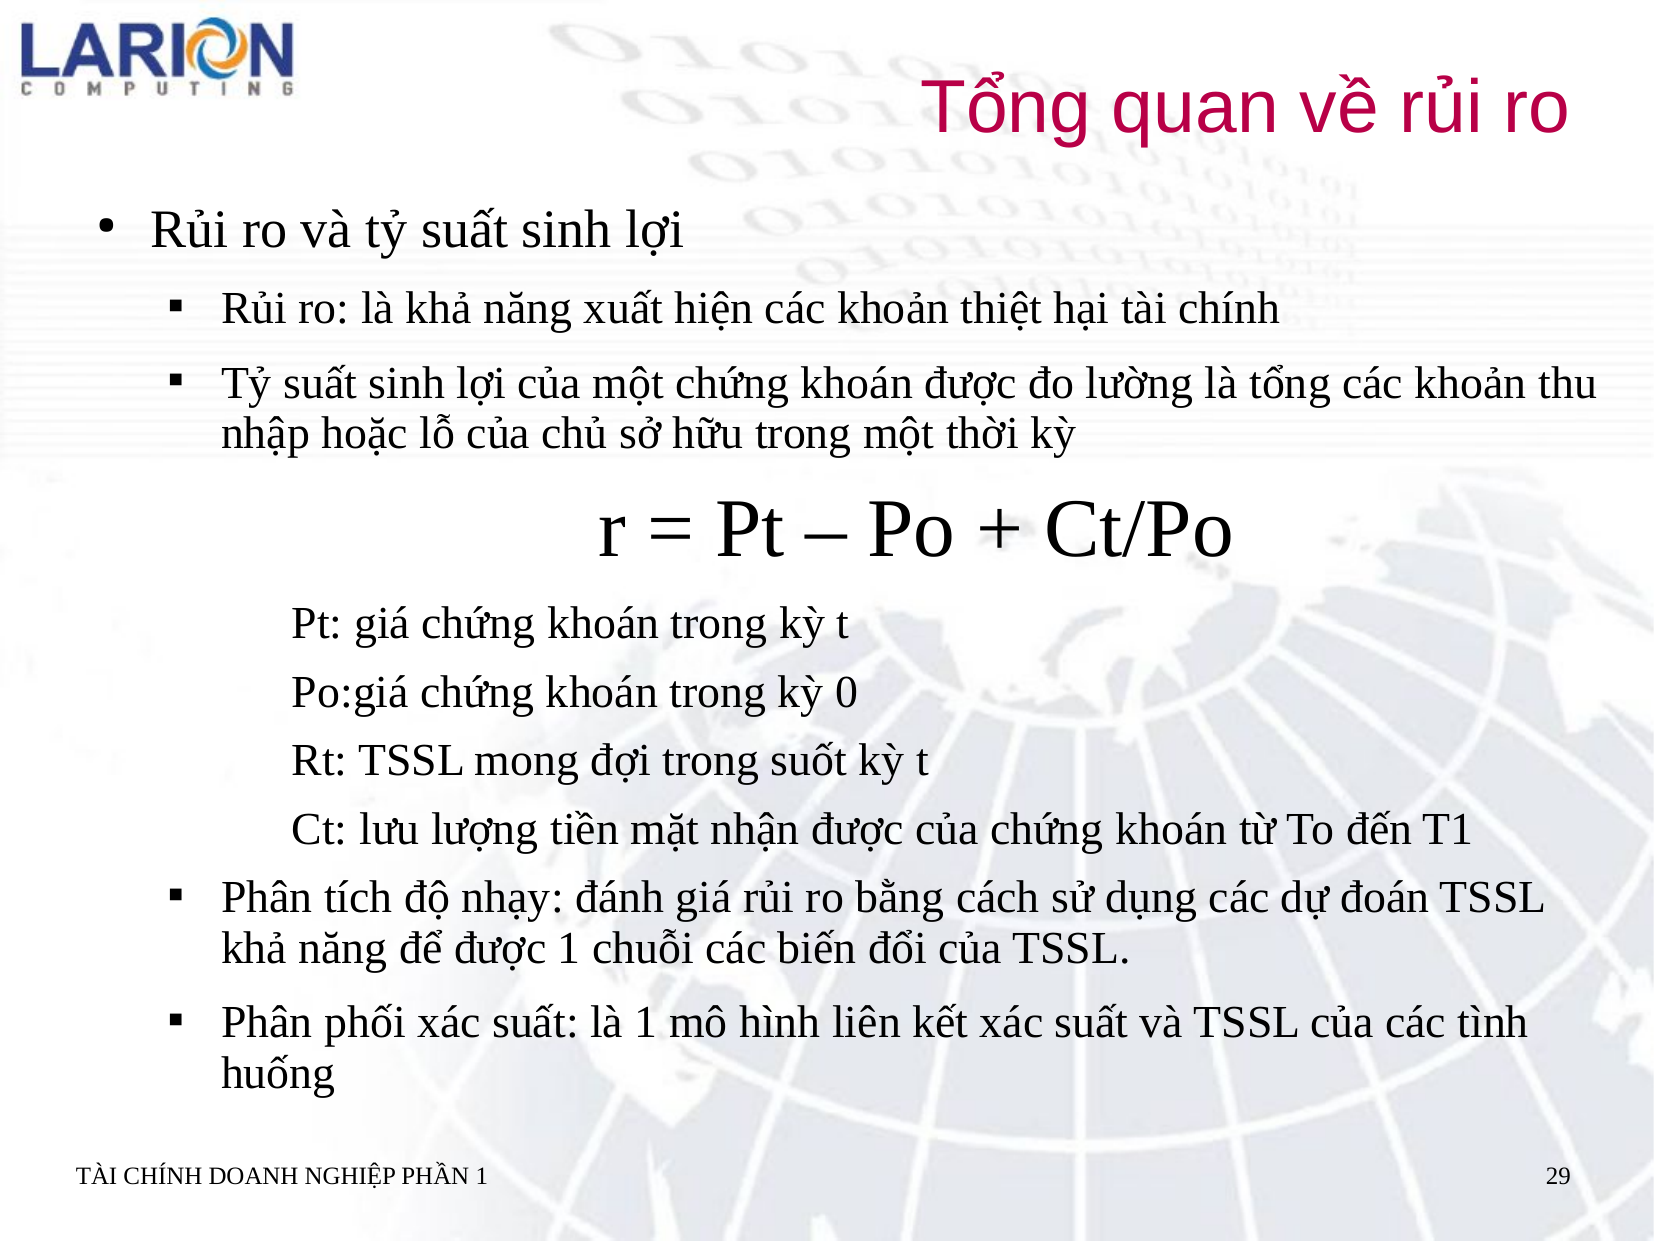

# Tổng quan về rủi ro
Rủi ro và tỷ suất sinh lợi
Rủi ro: là khả năng xuất hiện các khoản thiệt hại tài chính
Tỷ suất sinh lợi của một chứng khoán được đo lường là tổng các khoản thu nhập hoặc lỗ của chủ sở hữu trong một thời kỳ
r = Pt – Po + Ct/Po
Pt: giá chứng khoán trong kỳ t
Po:giá chứng khoán trong kỳ 0
Rt: TSSL mong đợi trong suốt kỳ t
Ct: lưu lượng tiền mặt nhận được của chứng khoán từ To đến T1
Phân tích độ nhạy: đánh giá rủi ro bằng cách sử dụng các dự đoán TSSL khả năng để được 1 chuỗi các biến đổi của TSSL.
Phân phối xác suất: là 1 mô hình liên kết xác suất và TSSL của các tình huống
TÀI CHÍNH DOANH NGHIỆP PHẦN 1
29